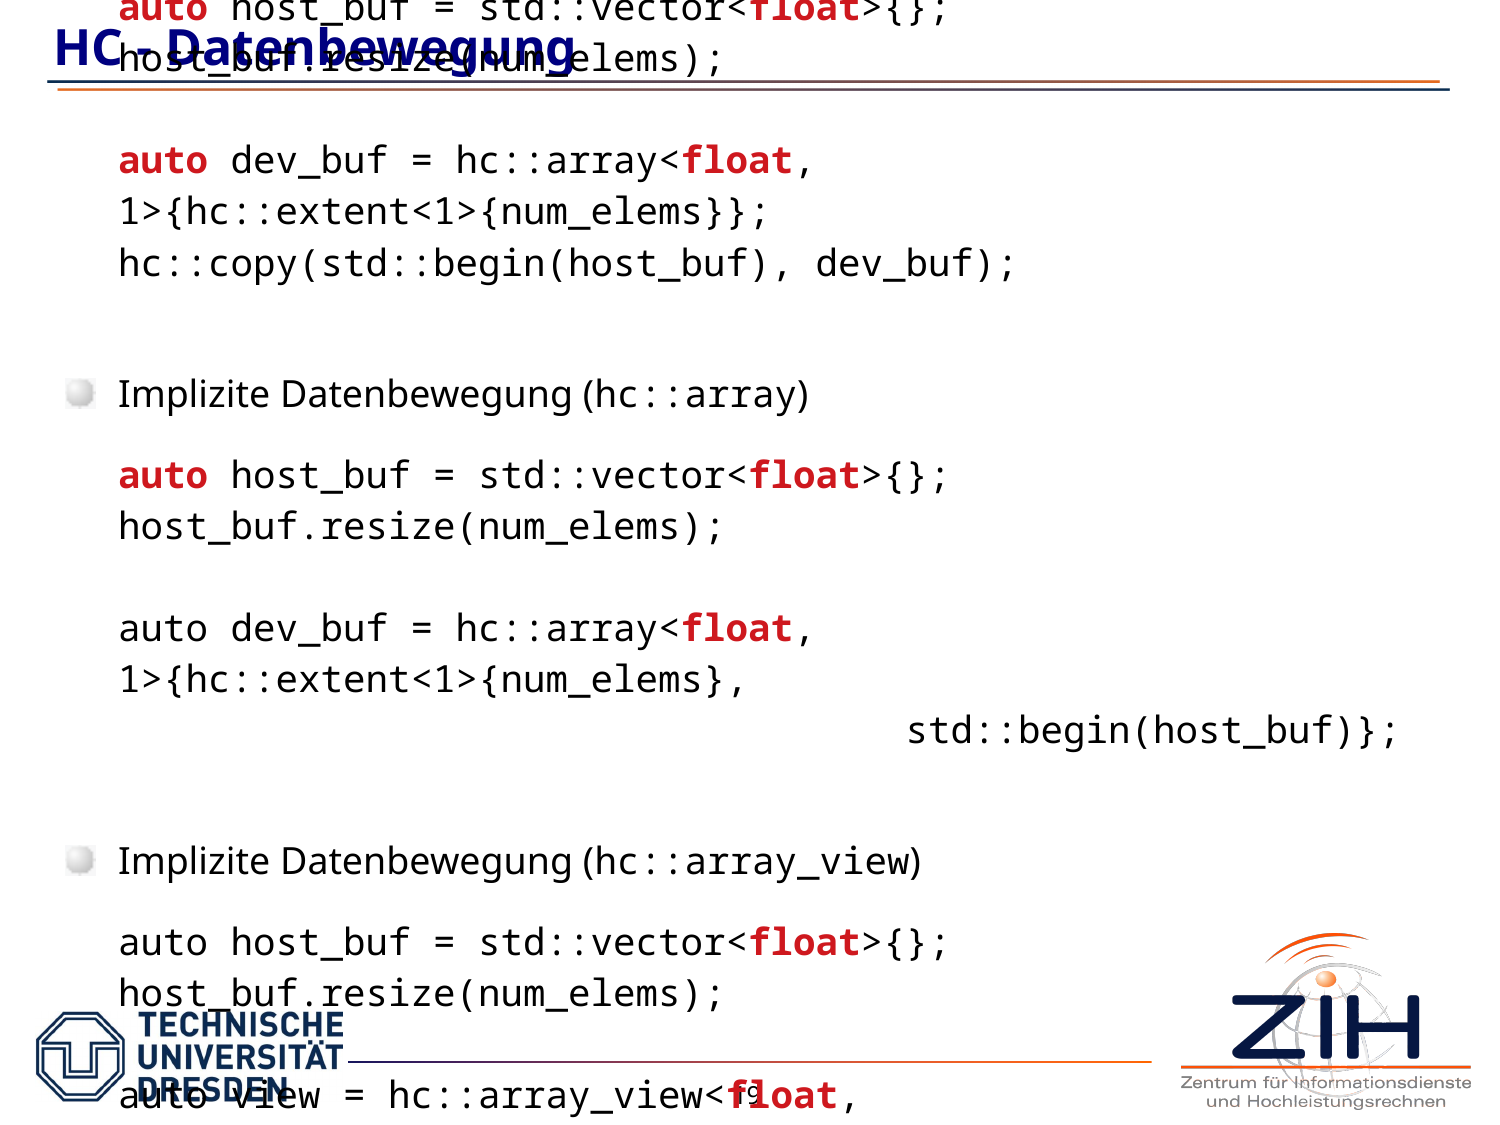

Explizite Datenbewegung
auto host_buf = std::vector<float>{};
host_buf.resize(num_elems);
auto dev_buf = hc::array<float, 1>{hc::extent<1>{num_elems}};
hc::copy(std::begin(host_buf), dev_buf);
Implizite Datenbewegung (hc::array)
auto host_buf = std::vector<float>{};
host_buf.resize(num_elems);
auto dev_buf = hc::array<float, 1>{hc::extent<1>{num_elems},
 std::begin(host_buf)};
Implizite Datenbewegung (hc::array_view)
auto host_buf = std::vector<float>{};
host_buf.resize(num_elems);
auto view = hc::array_view<float, 1>{hc::extent<1>{num_elems},
 host_buf};
# HC - Datenbewegung
19